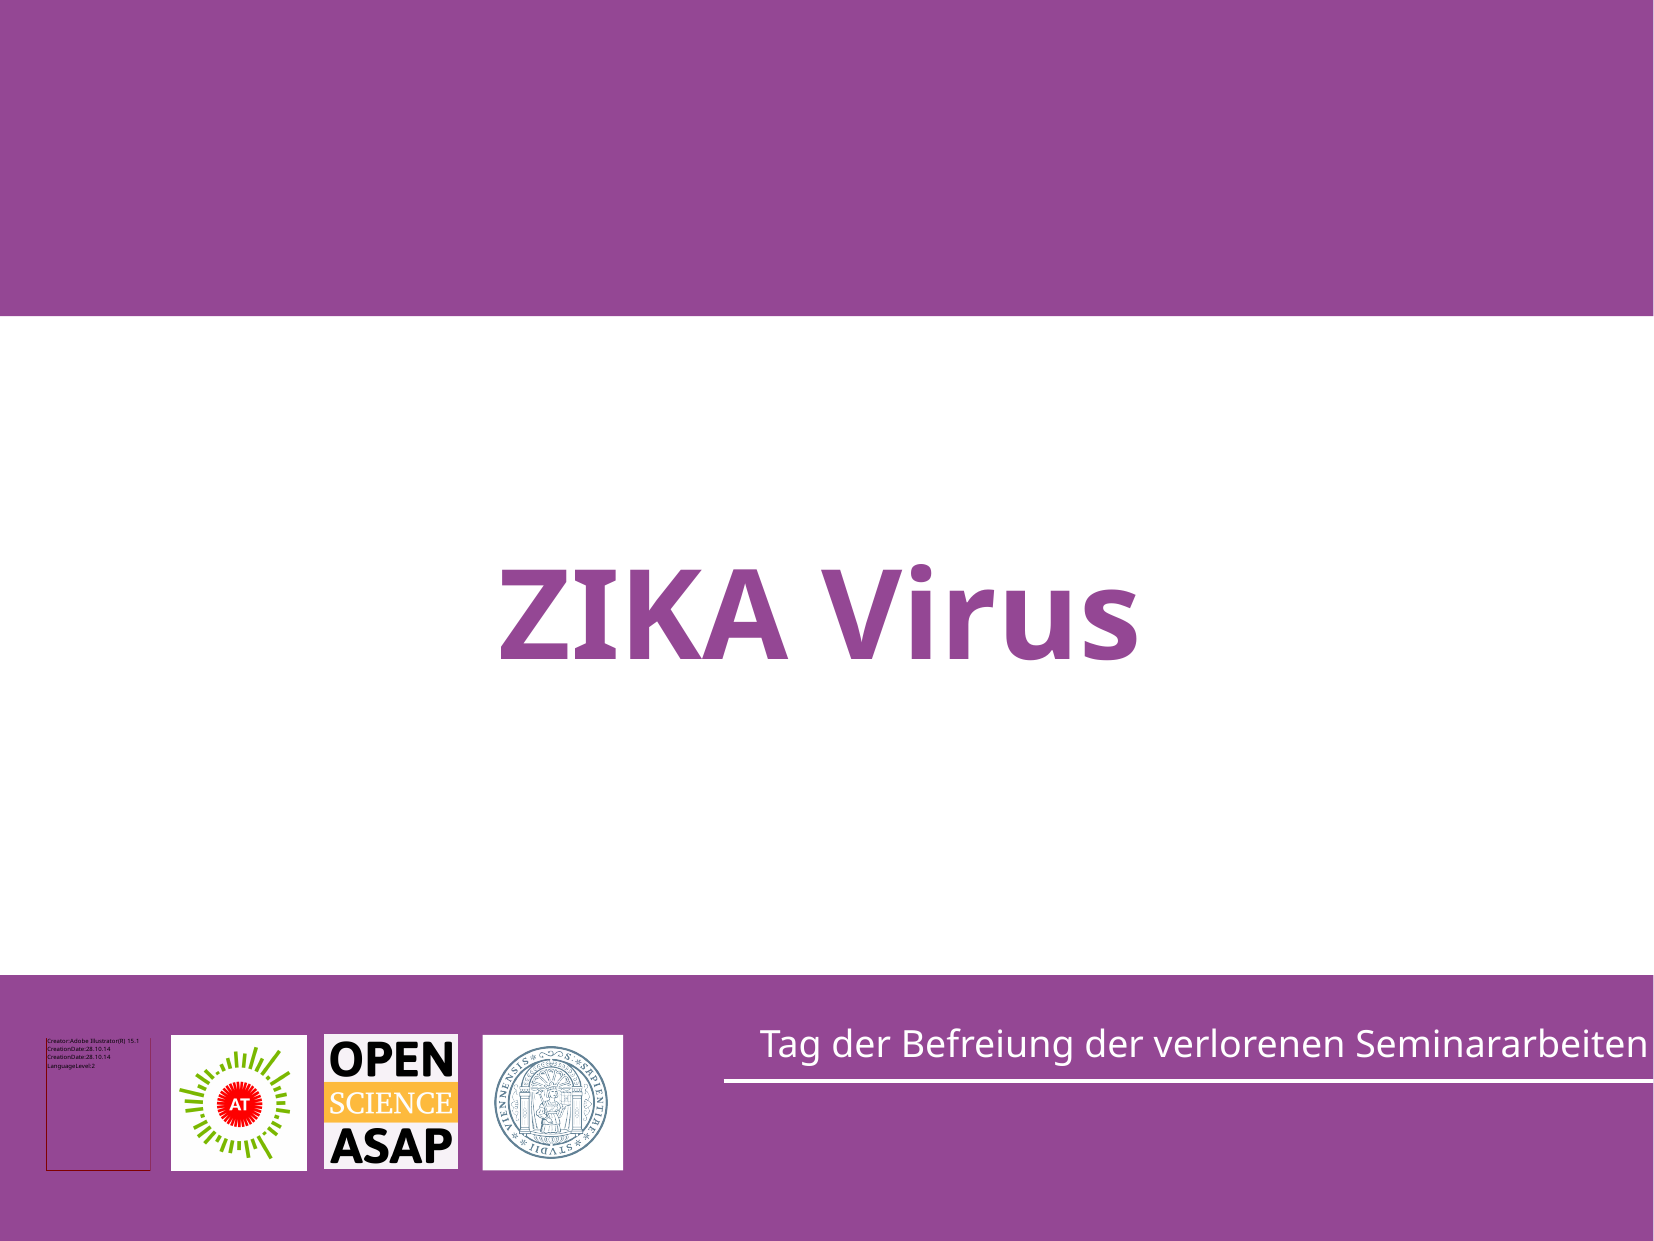

#
ZIKA Virus
Tag der Befreiung der verlorenen Seminararbeiten